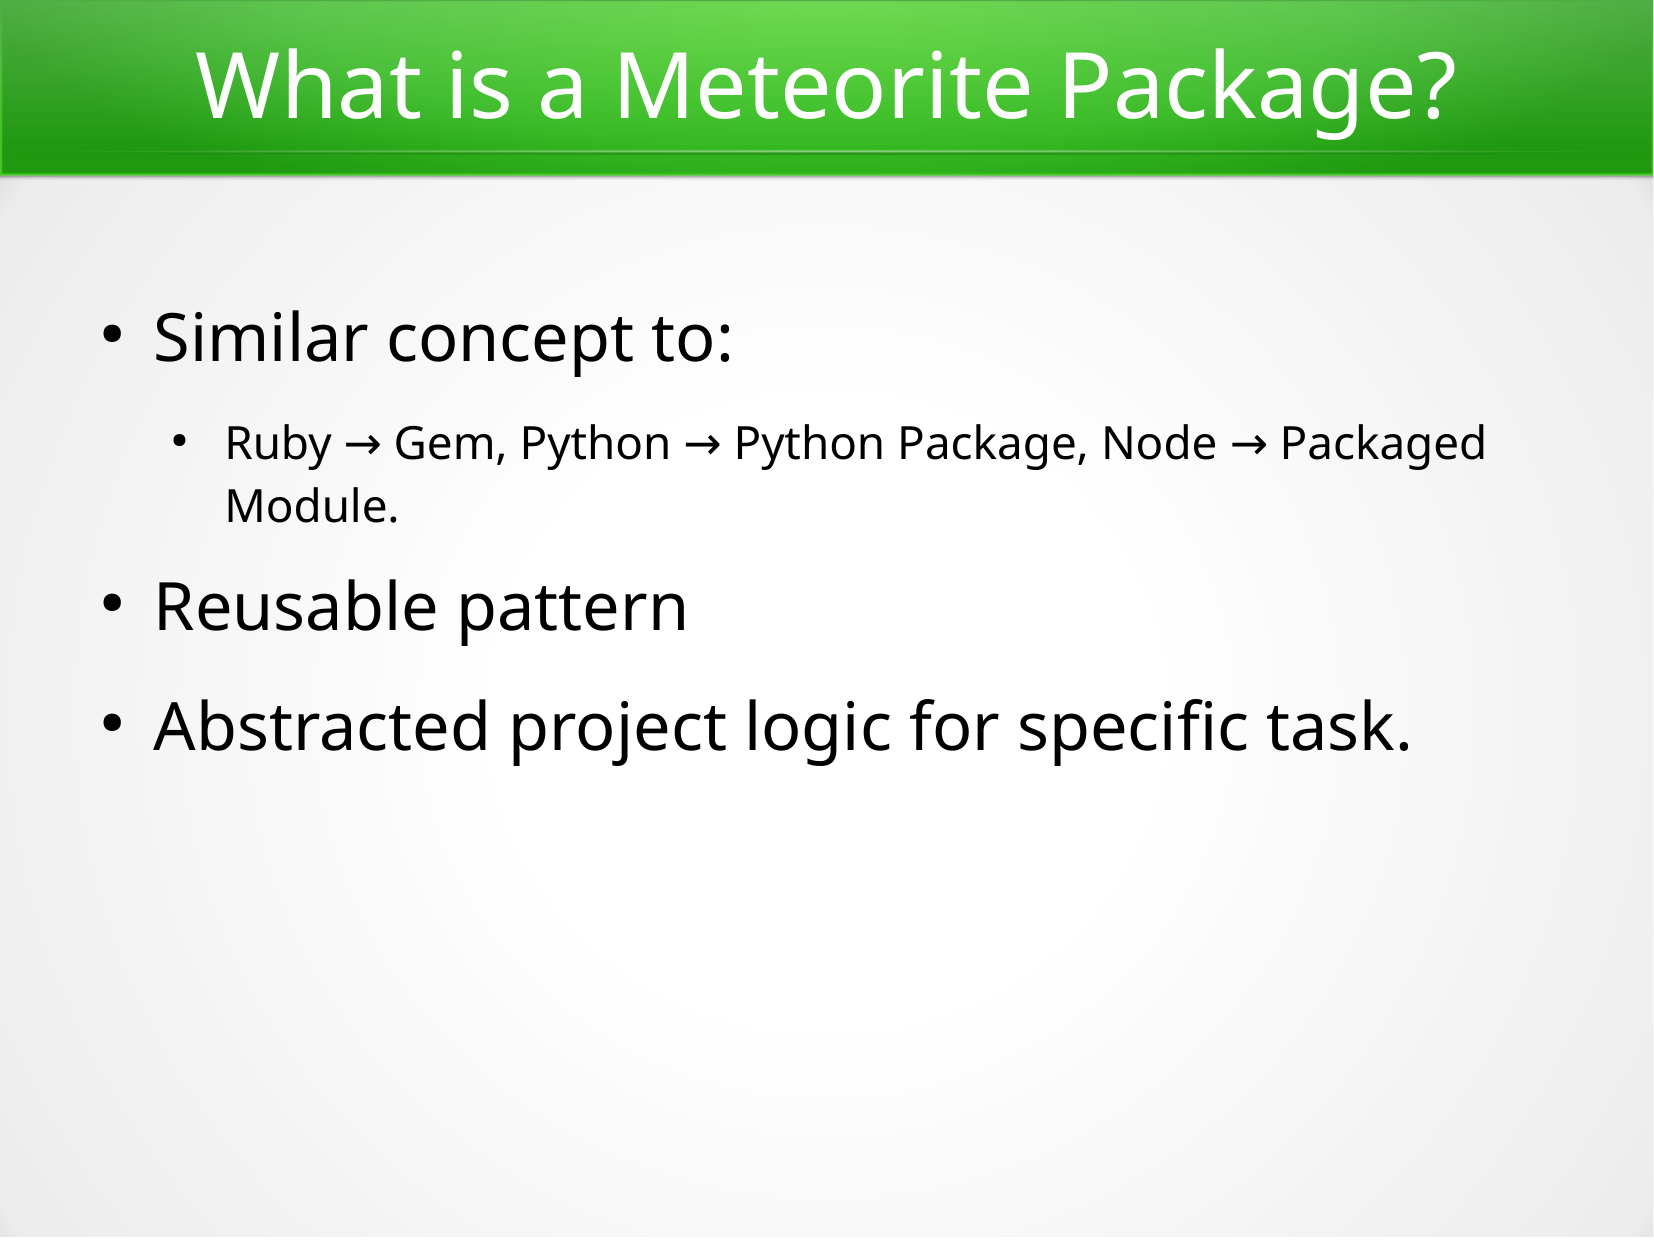

# What is a Meteorite Package?
Similar concept to:
Ruby → Gem, Python → Python Package, Node → Packaged Module.
Reusable pattern
Abstracted project logic for specific task.